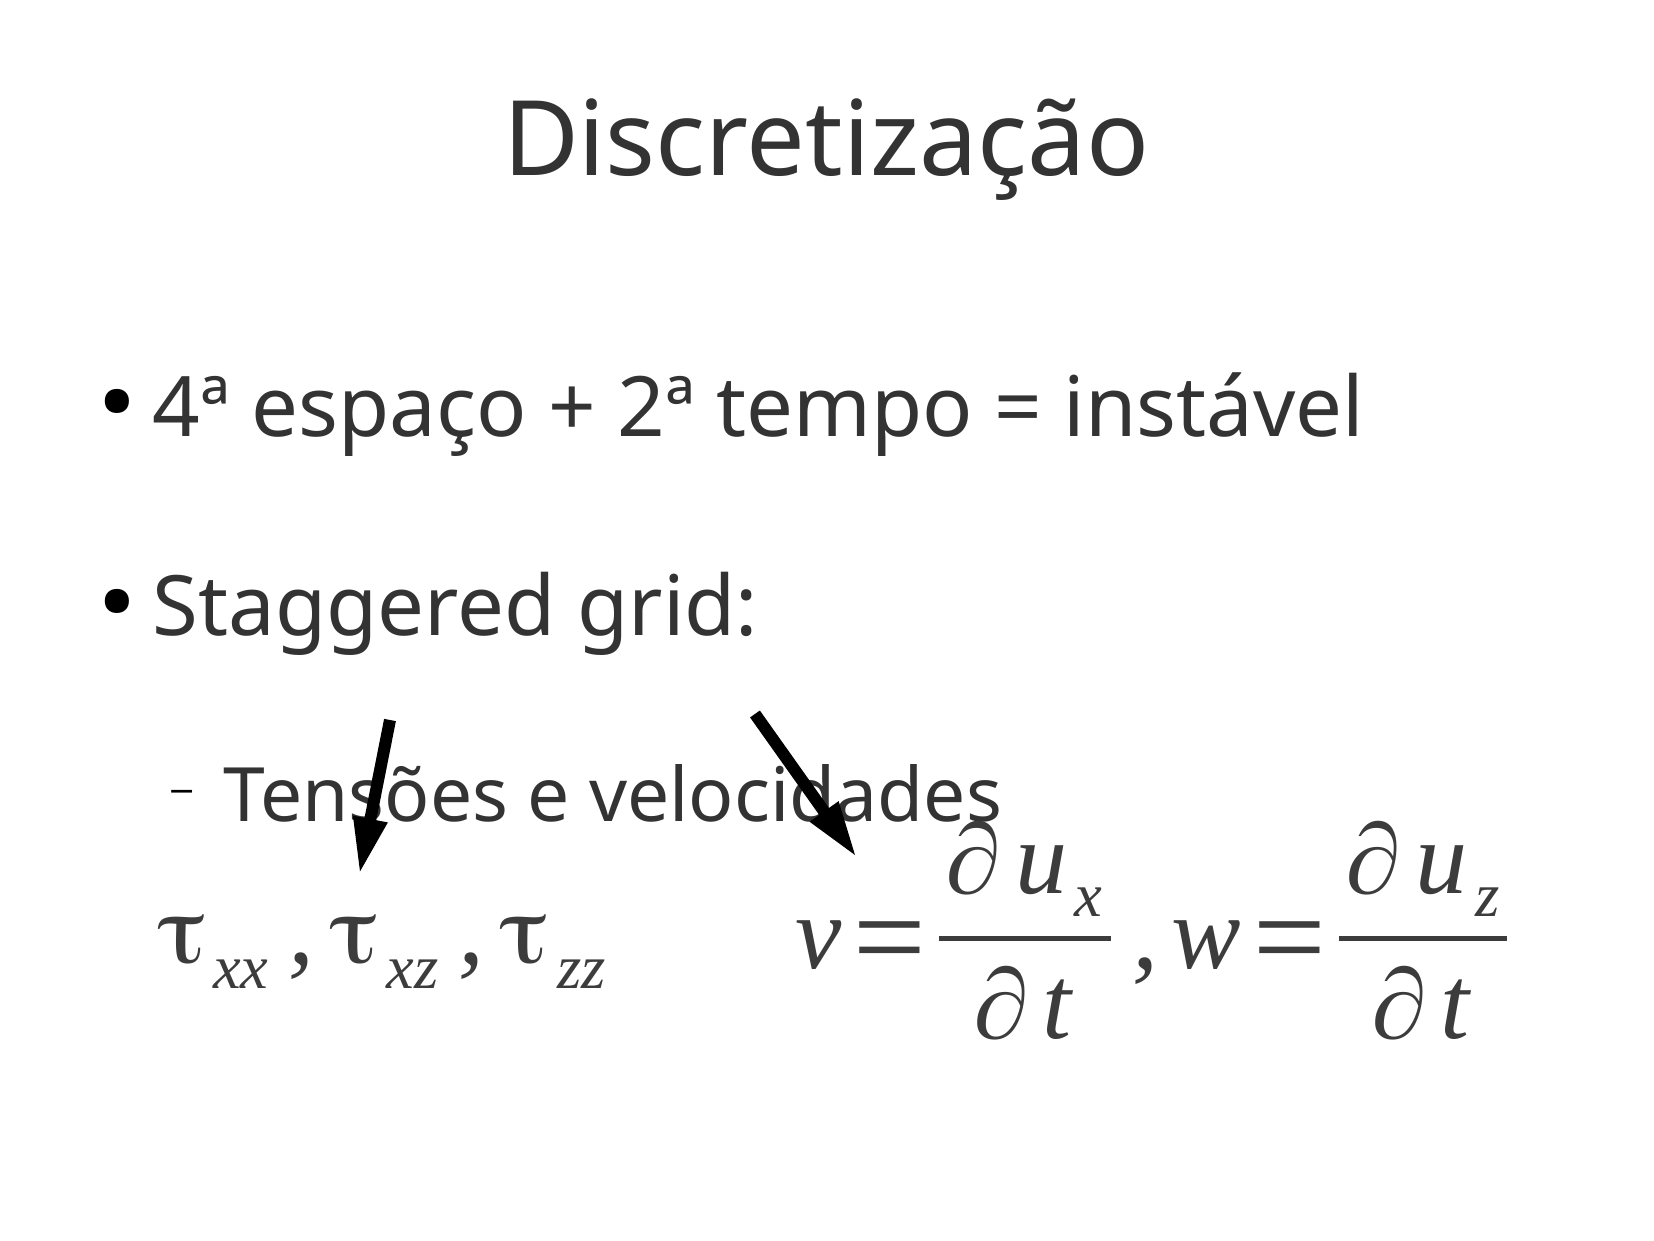

# Discretização
4ª espaço + 2ª tempo = instável
Staggered grid:
Tensões e velocidades